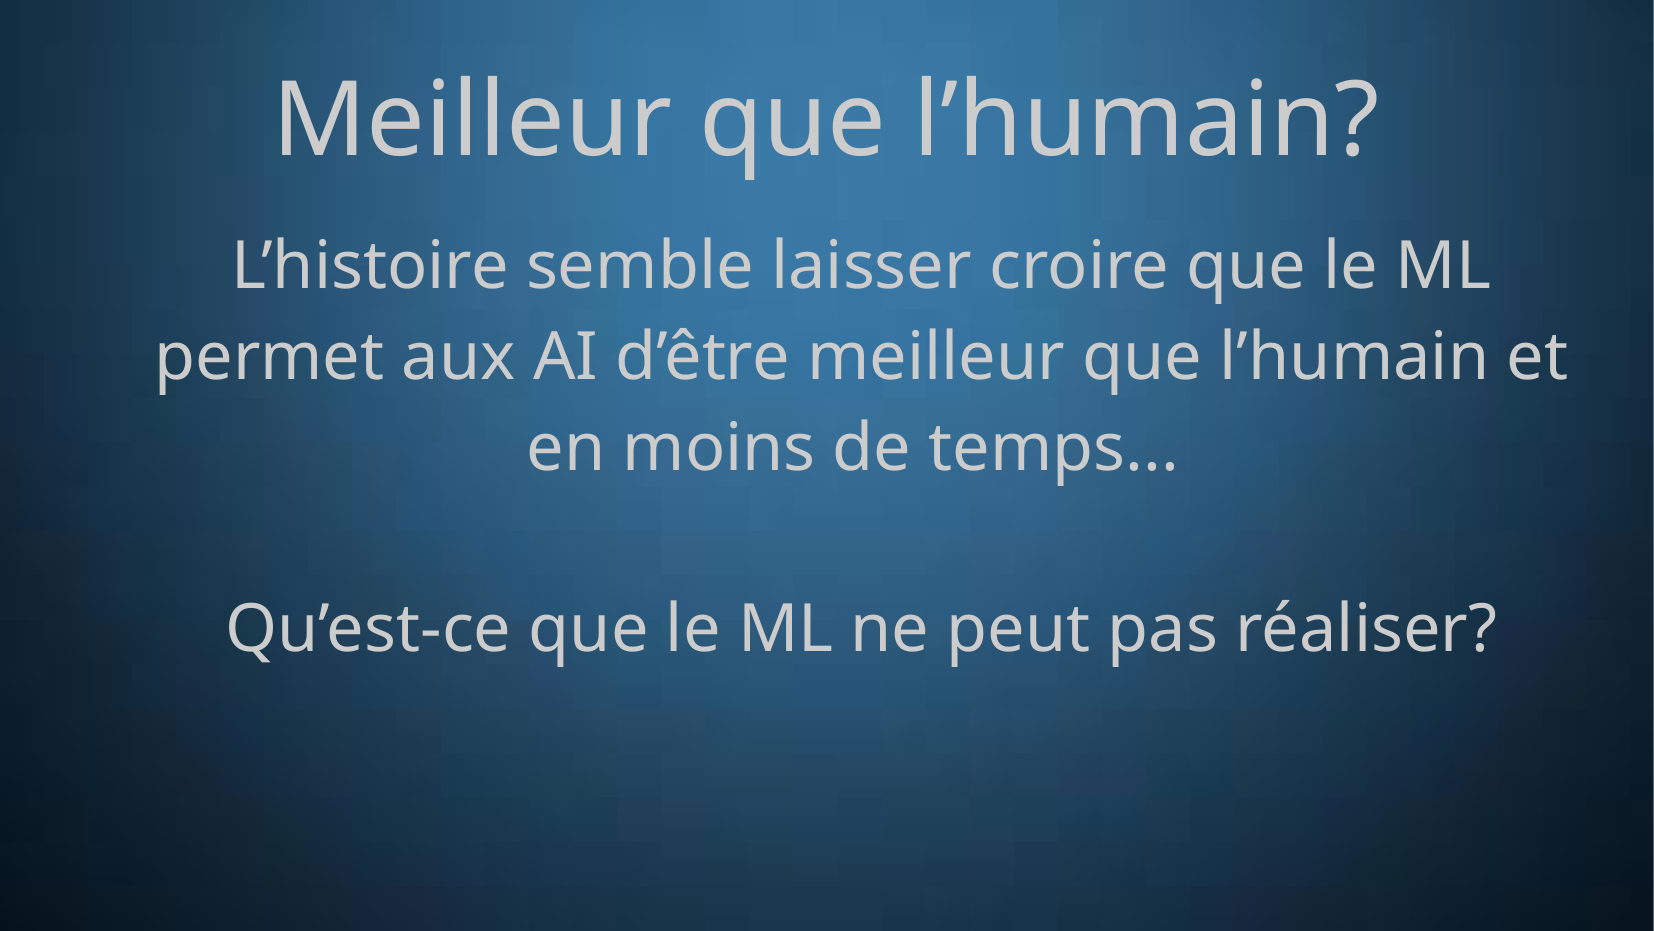

# Meilleur que l’humain?
L’histoire semble laisser croire que le ML permet aux AI d’être meilleur que l’humain et en moins de temps...
Qu’est-ce que le ML ne peut pas réaliser?